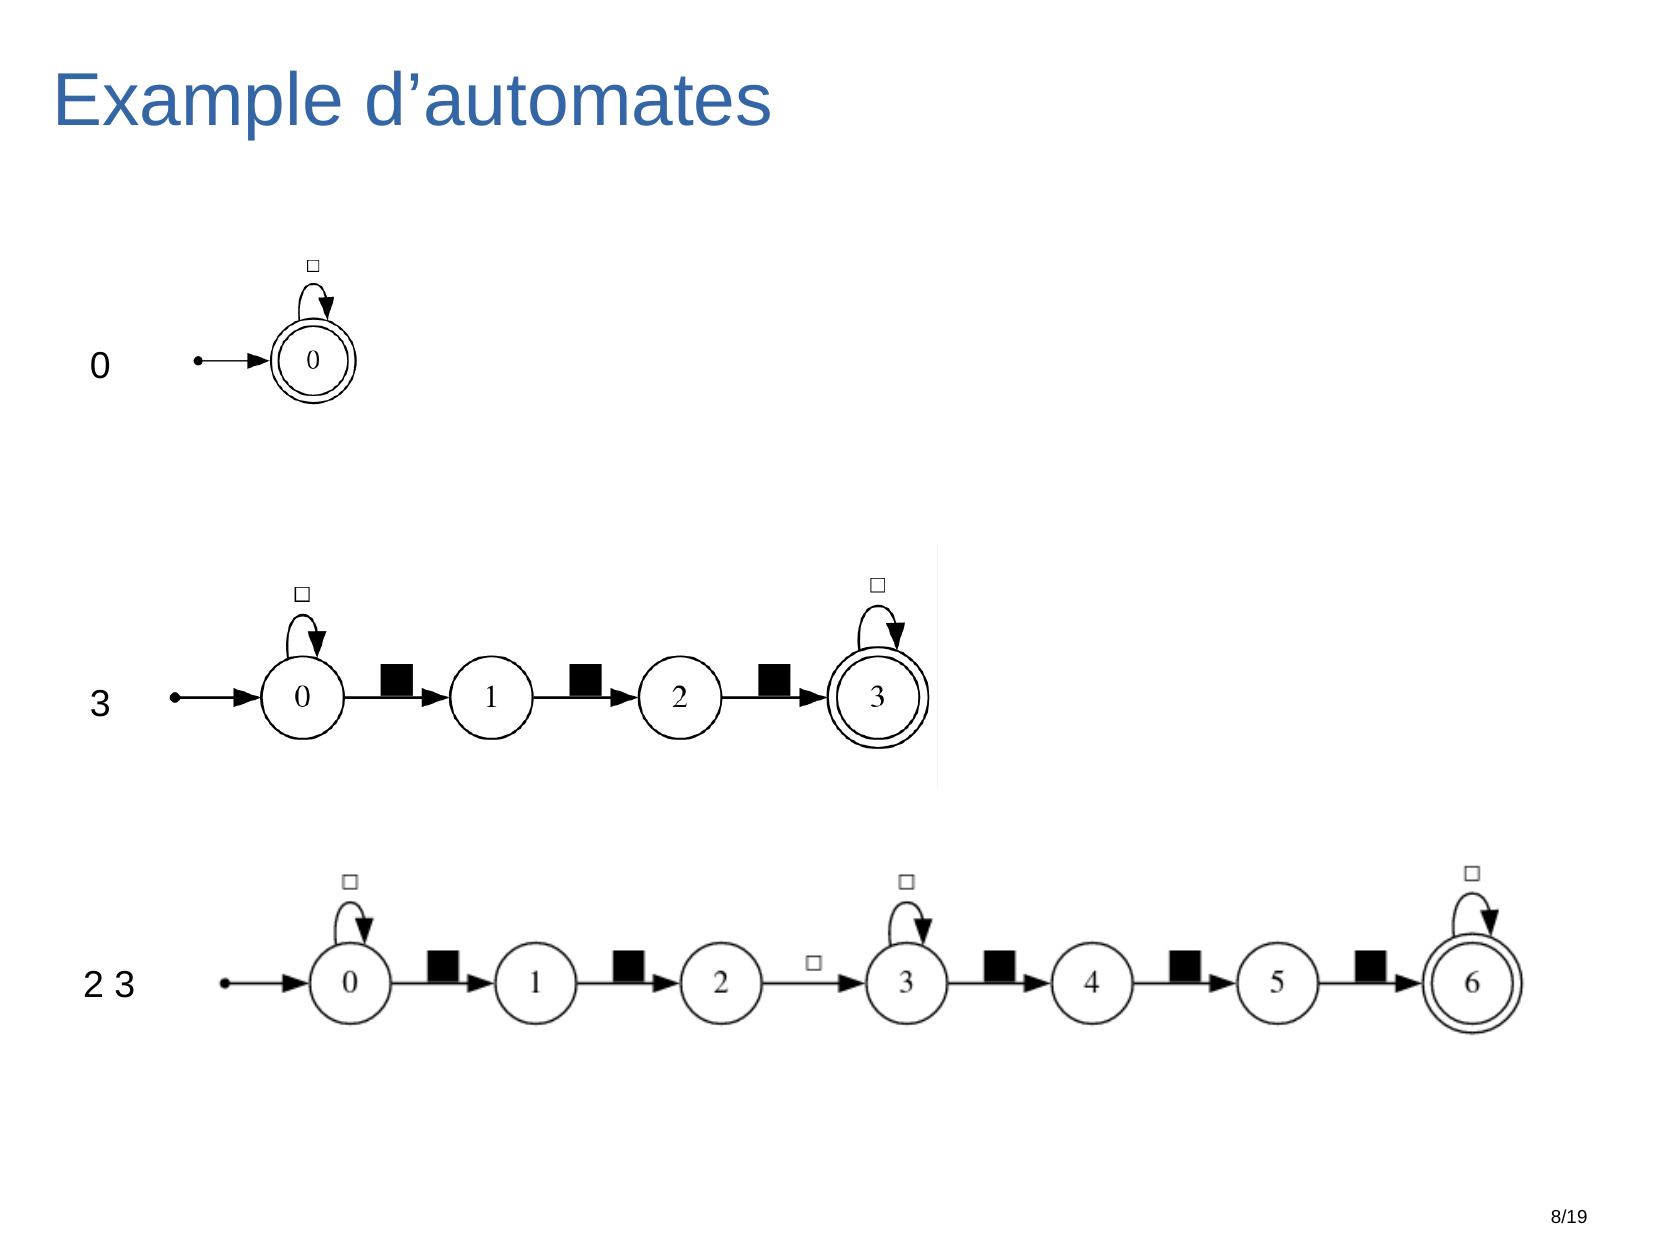

Example d’automates
0
3
2 3
8/19